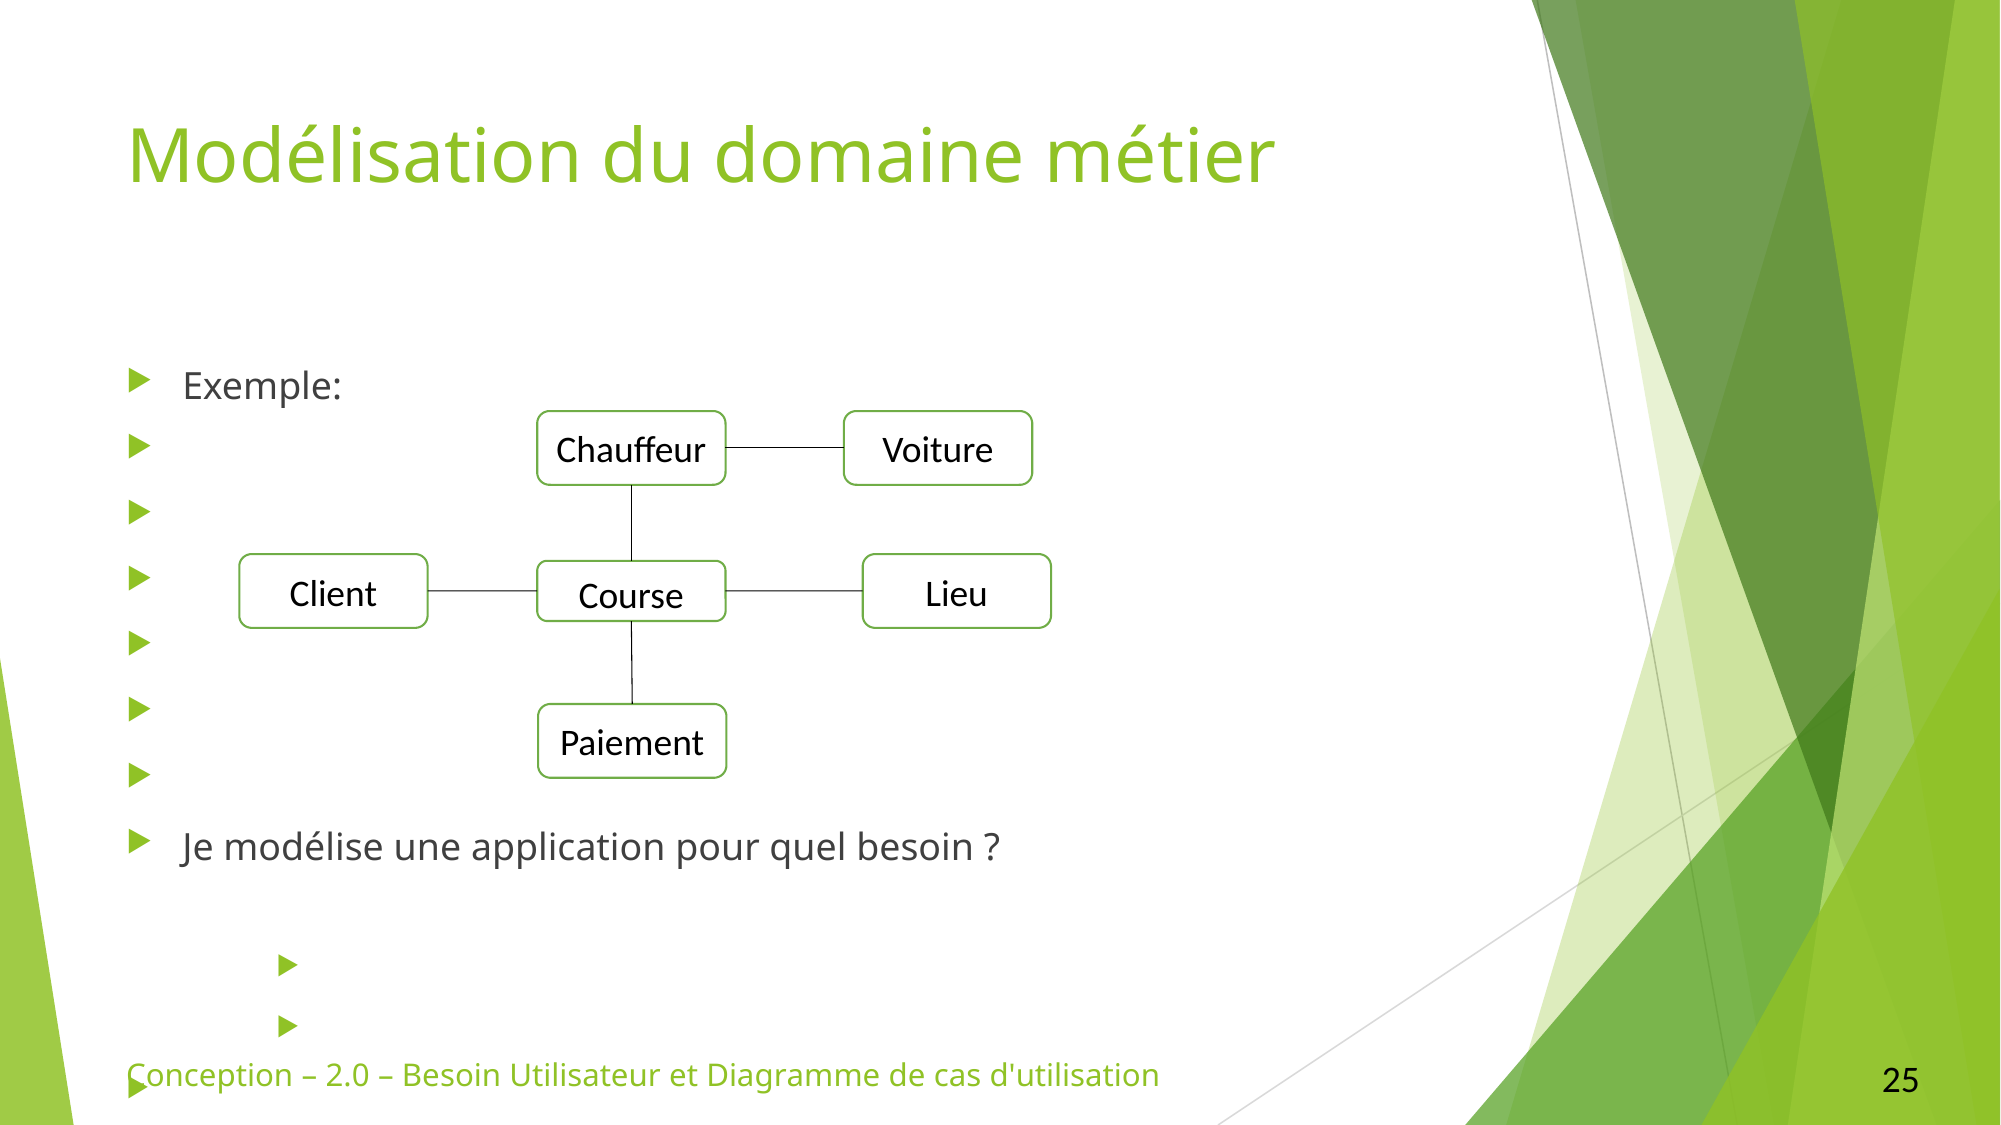

# Modélisation du domaine métier
Exemple:
Je modélise une application pour quel besoin ?
Chauffeur
Voiture
Client
Lieu
Course
Paiement
Conception – 2.0 – Besoin Utilisateur et Diagramme de cas d'utilisation